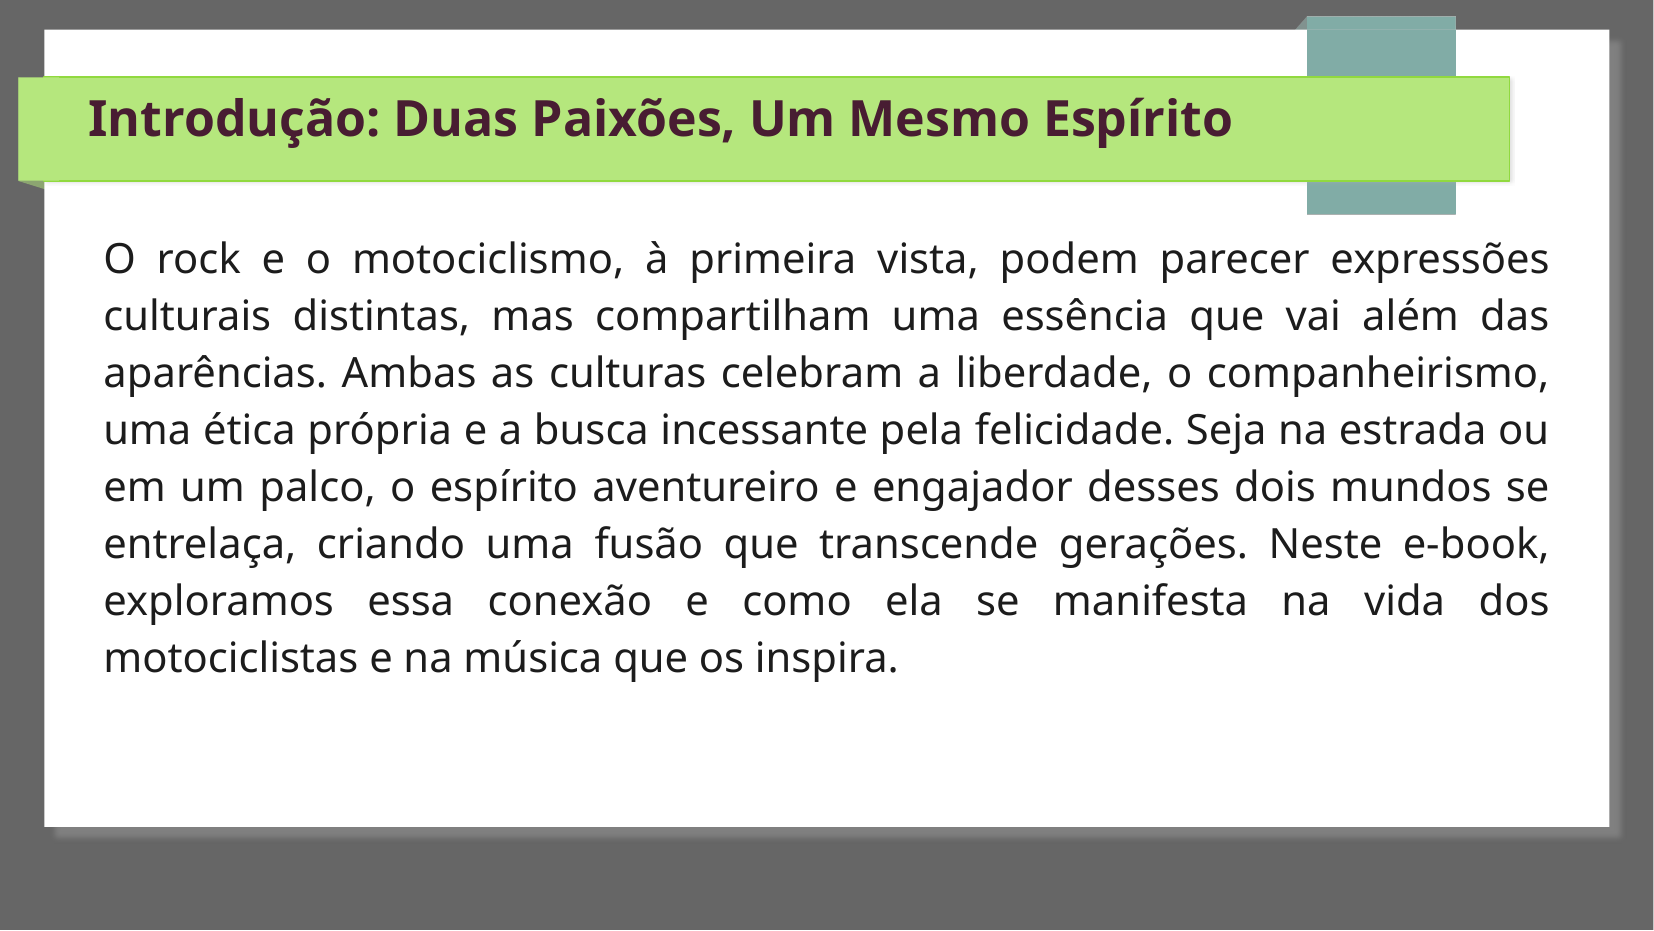

# Introdução: Duas Paixões, Um Mesmo Espírito
O rock e o motociclismo, à primeira vista, podem parecer expressões culturais distintas, mas compartilham uma essência que vai além das aparências. Ambas as culturas celebram a liberdade, o companheirismo, uma ética própria e a busca incessante pela felicidade. Seja na estrada ou em um palco, o espírito aventureiro e engajador desses dois mundos se entrelaça, criando uma fusão que transcende gerações. Neste e-book, exploramos essa conexão e como ela se manifesta na vida dos motociclistas e na música que os inspira.